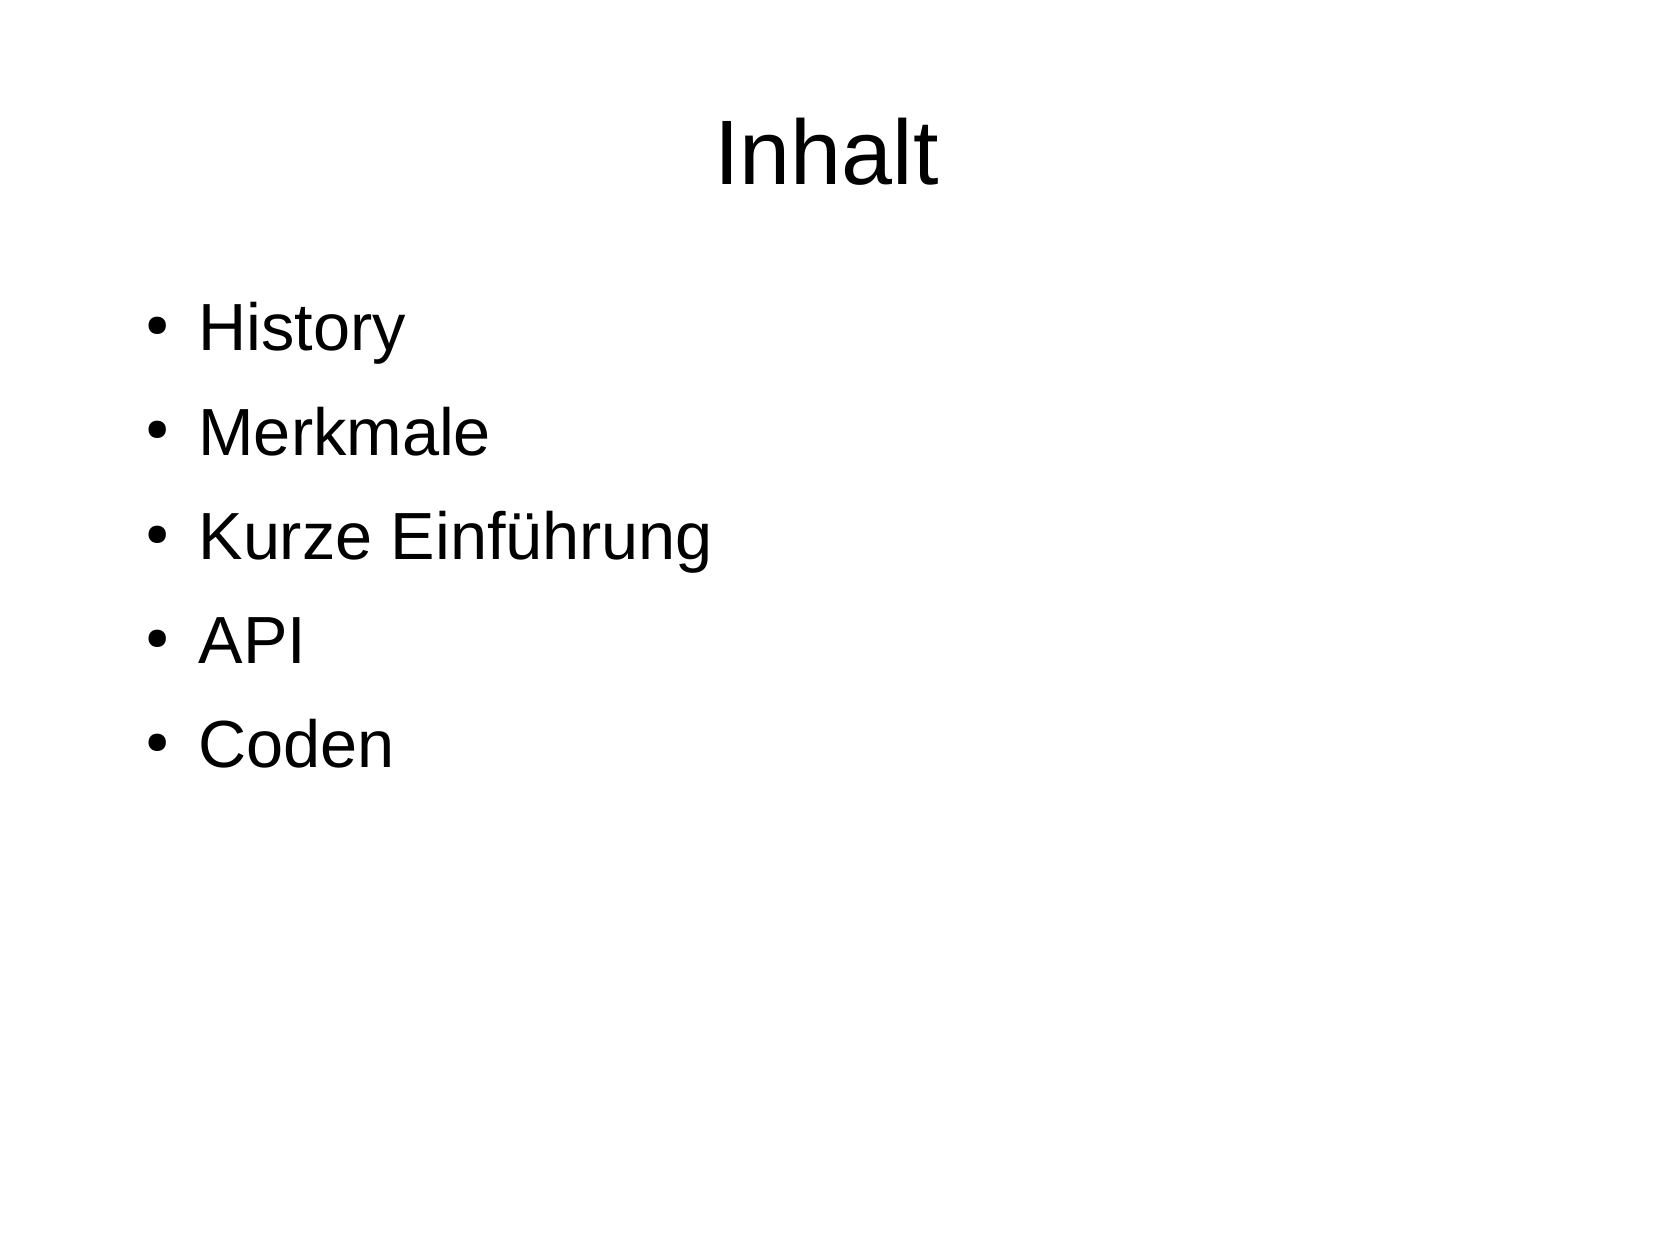

# Inhalt
History
Merkmale
Kurze Einführung
API
Coden